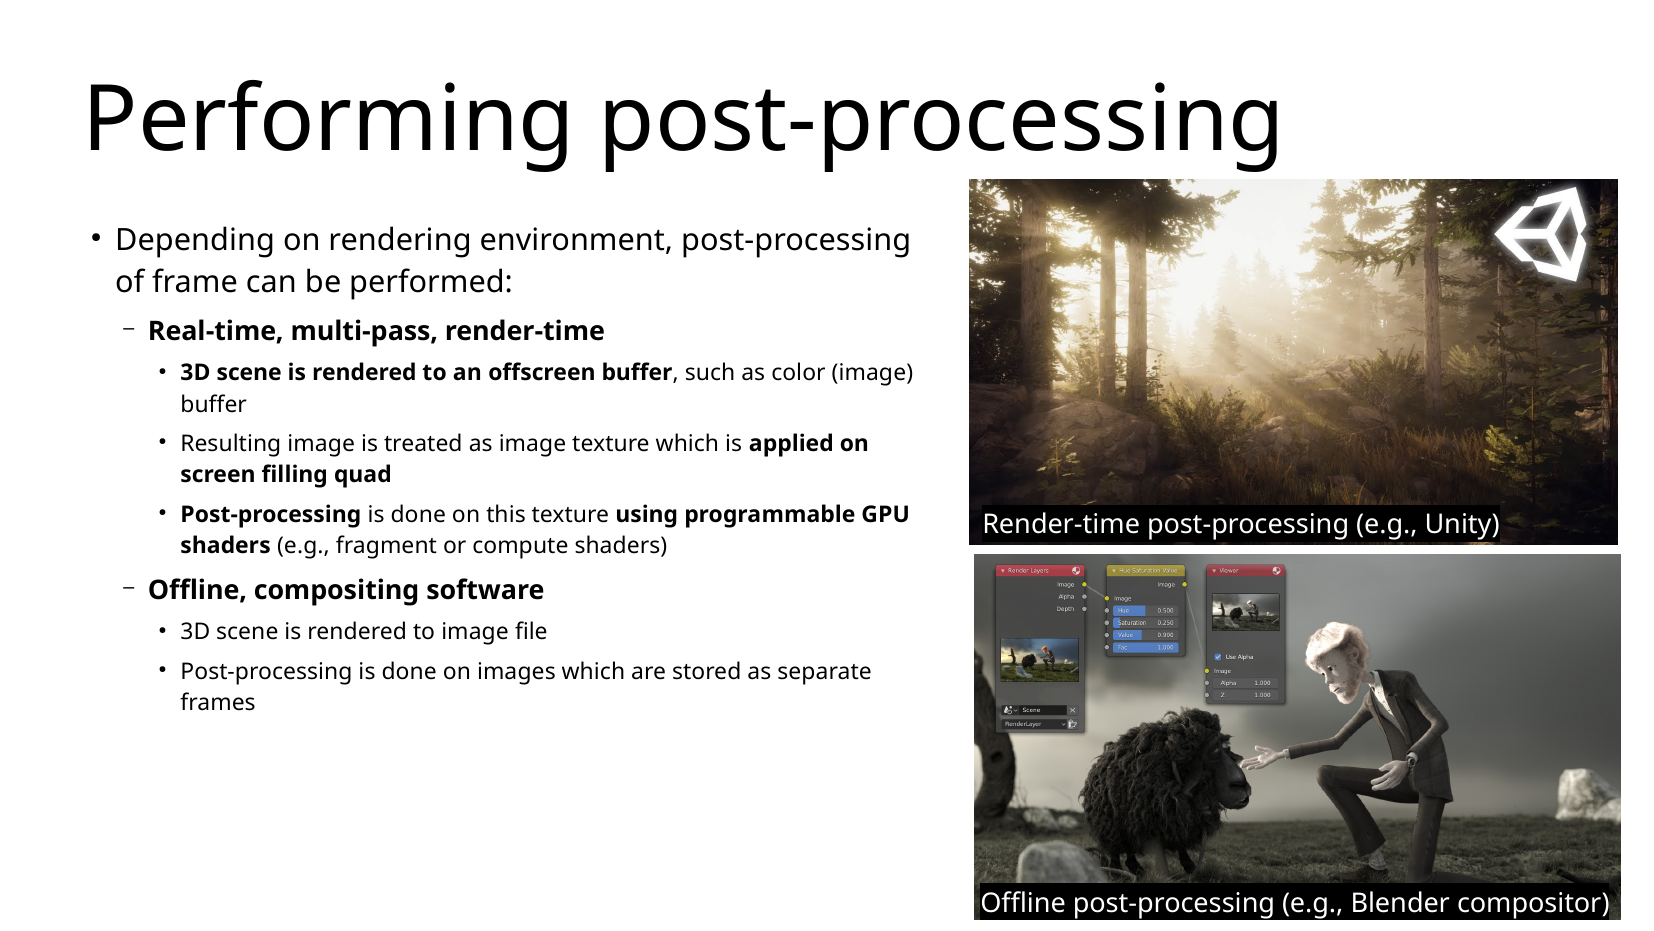

# Performing post-processing
Depending on rendering environment, post-processing of frame can be performed:
Real-time, multi-pass, render-time
3D scene is rendered to an offscreen buffer, such as color (image) buffer
Resulting image is treated as image texture which is applied on screen filling quad
Post-processing is done on this texture using programmable GPU shaders (e.g., fragment or compute shaders)
Offline, compositing software
3D scene is rendered to image file
Post-processing is done on images which are stored as separate frames
Render-time post-processing (e.g., Unity)
6
Offline post-processing (e.g., Blender compositor)